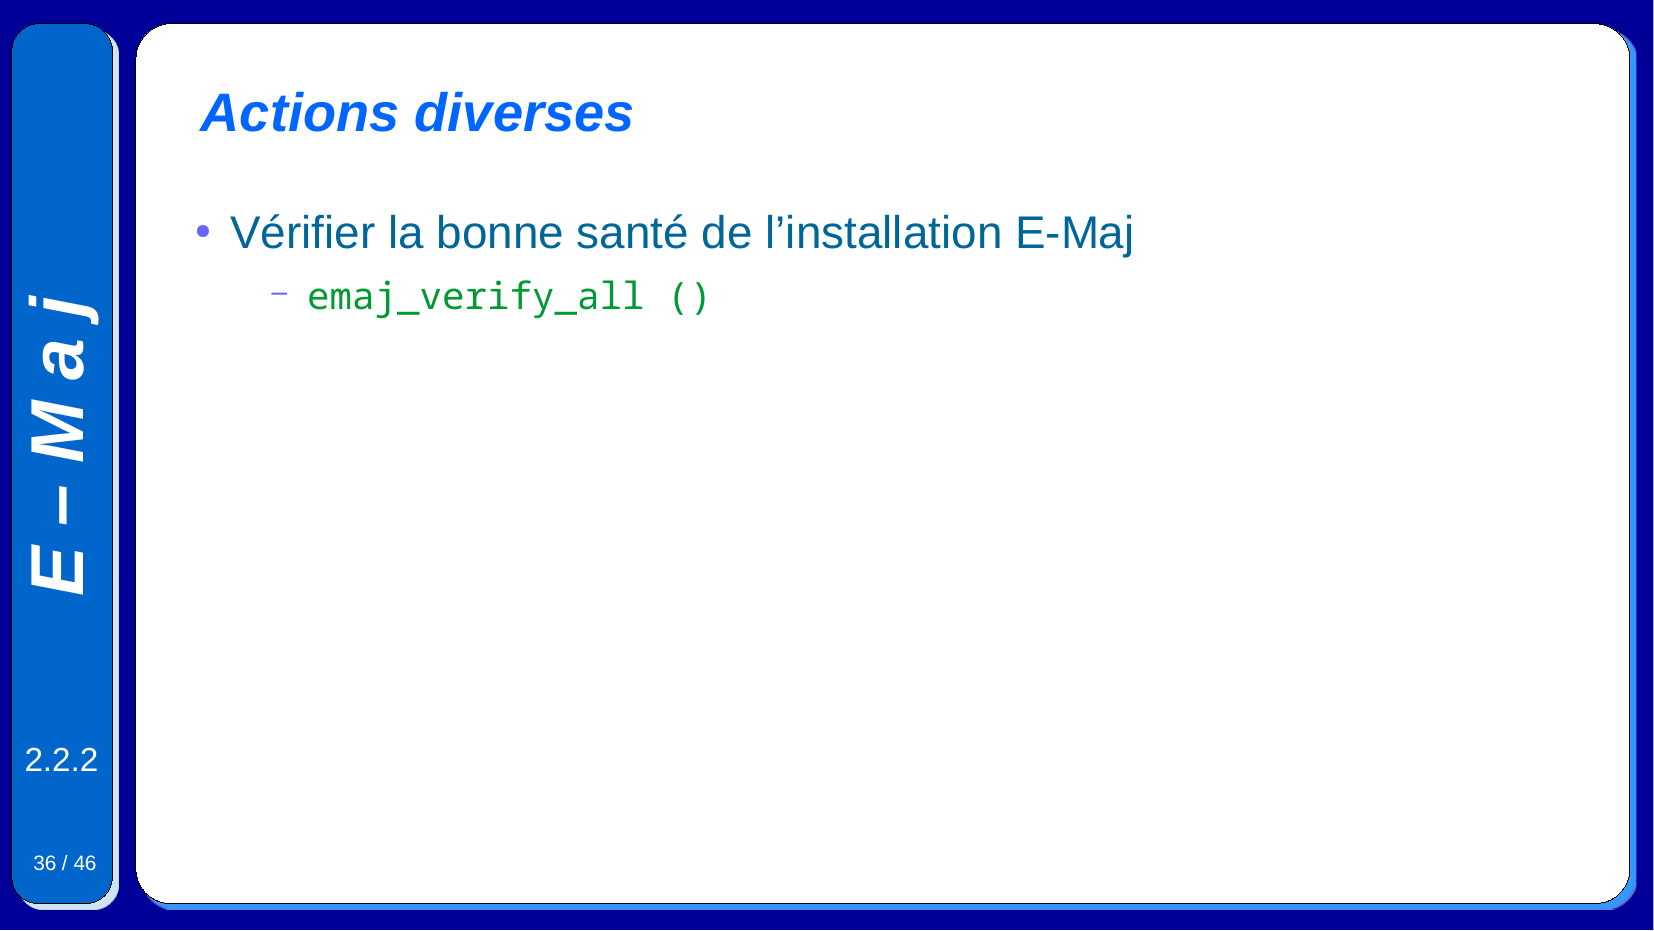

# Actions diverses
Vérifier la bonne santé de l’installation E-Maj
emaj_verify_all ()